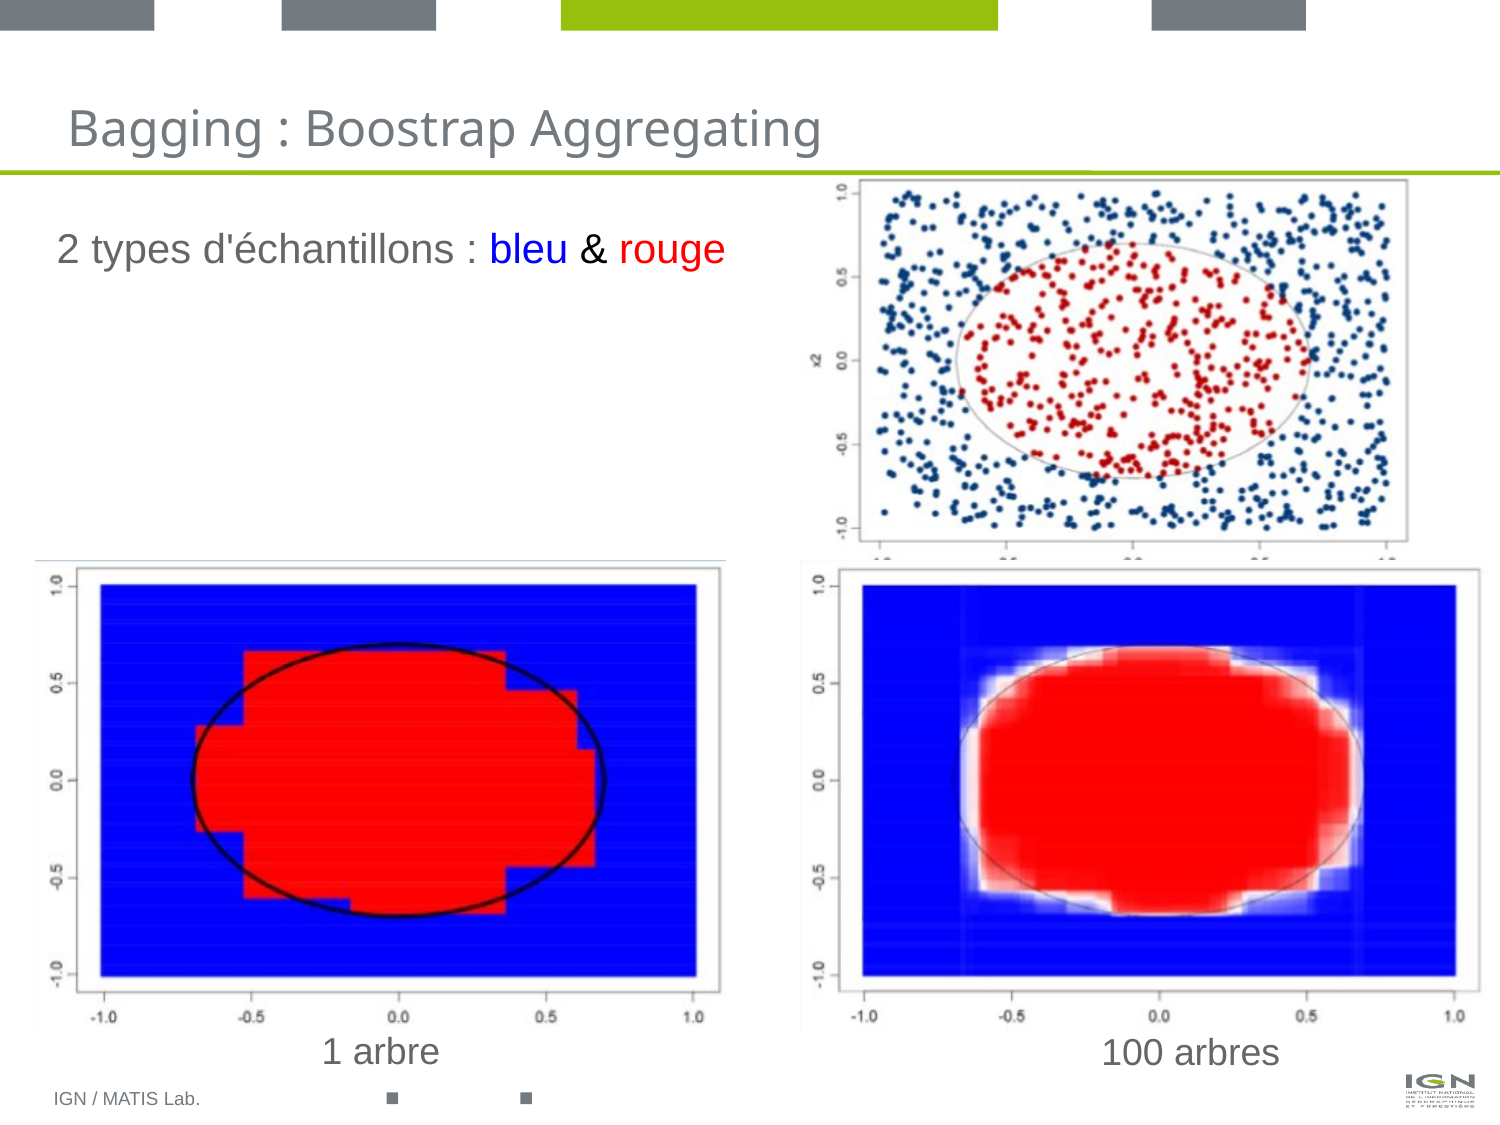

Bagging : Boostrap Aggregating
2 types d'échantillons : bleu & rouge
1 arbre
100 arbres
IGN / MATIS Lab.